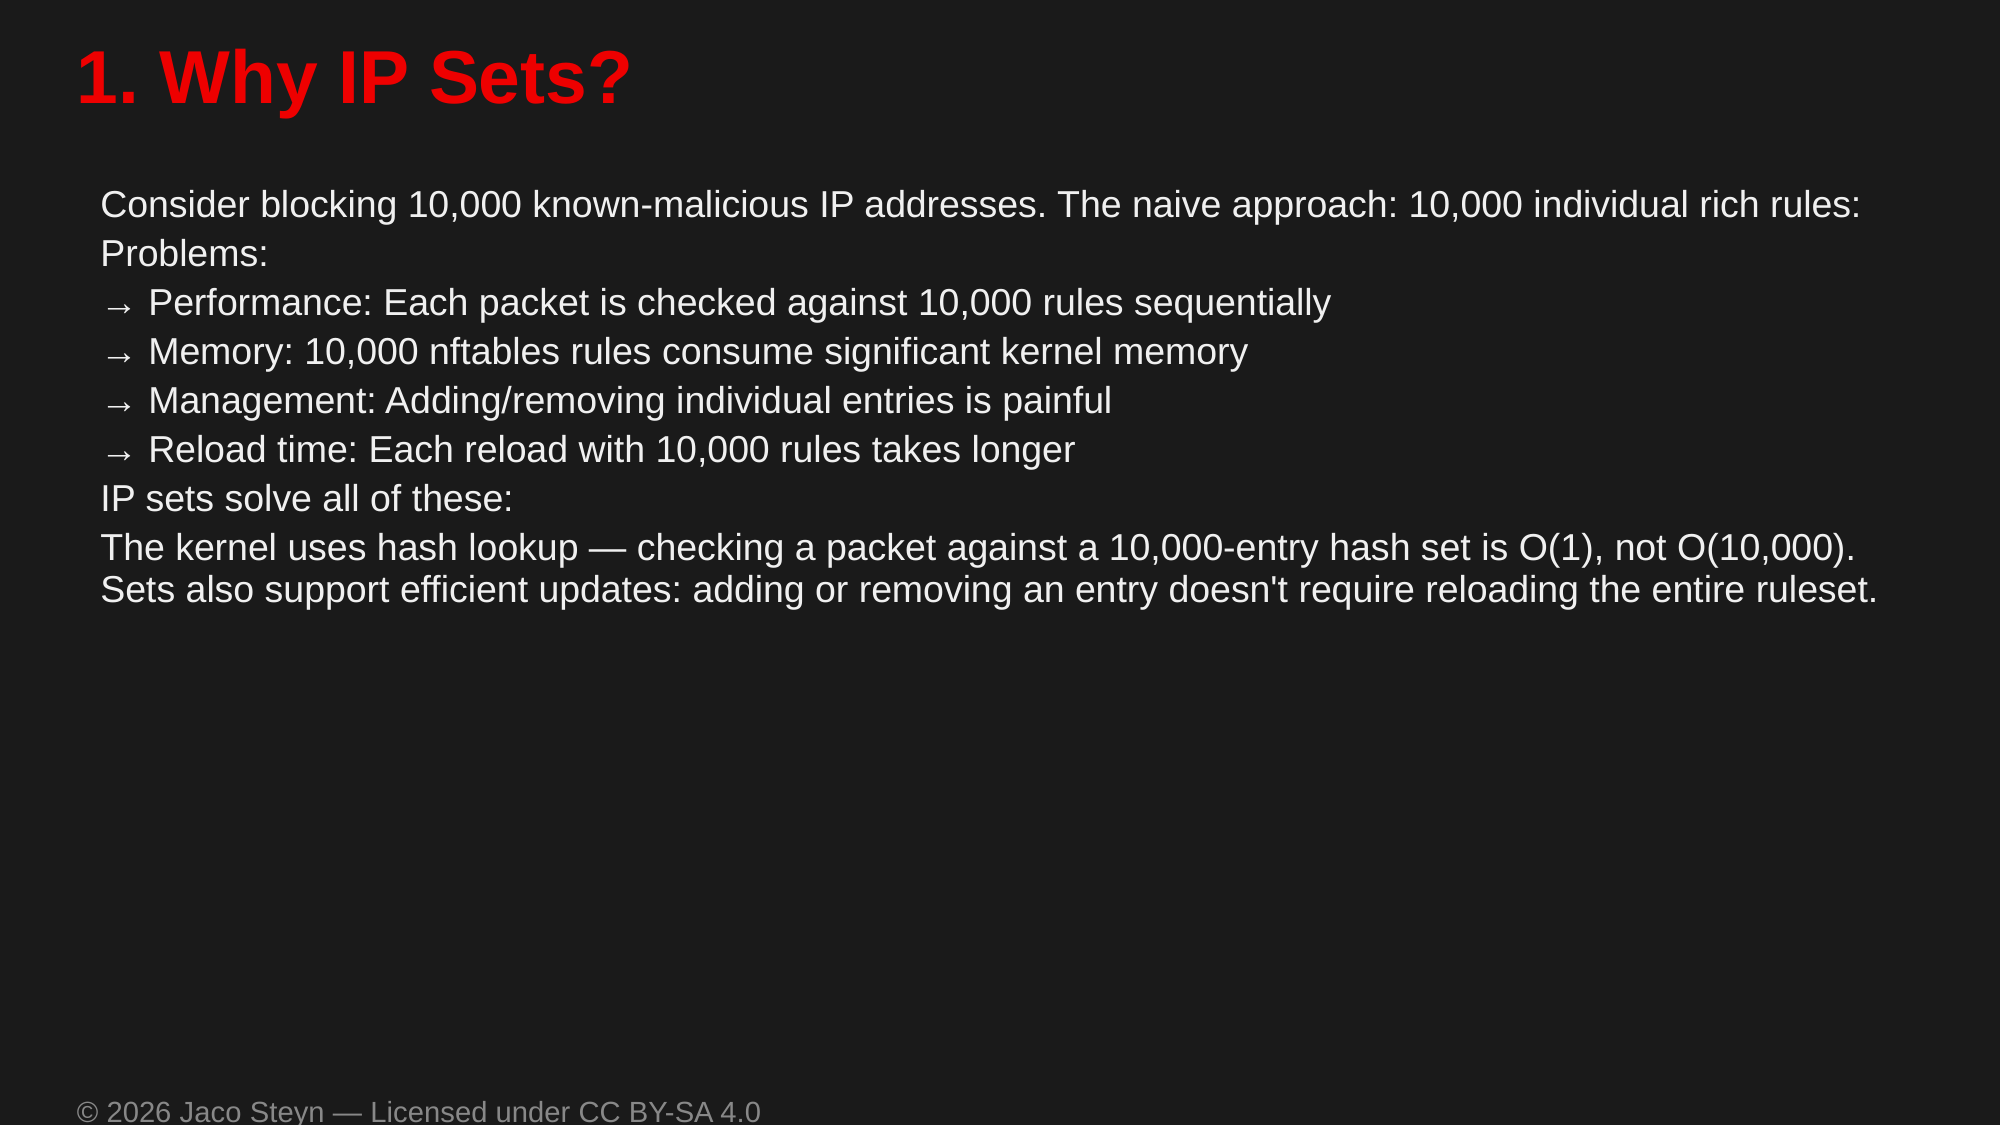

1. Why IP Sets?
Consider blocking 10,000 known-malicious IP addresses. The naive approach: 10,000 individual rich rules:
Problems:
→ Performance: Each packet is checked against 10,000 rules sequentially
→ Memory: 10,000 nftables rules consume significant kernel memory
→ Management: Adding/removing individual entries is painful
→ Reload time: Each reload with 10,000 rules takes longer
IP sets solve all of these:
The kernel uses hash lookup — checking a packet against a 10,000-entry hash set is O(1), not O(10,000). Sets also support efficient updates: adding or removing an entry doesn't require reloading the entire ruleset.
© 2026 Jaco Steyn — Licensed under CC BY-SA 4.0